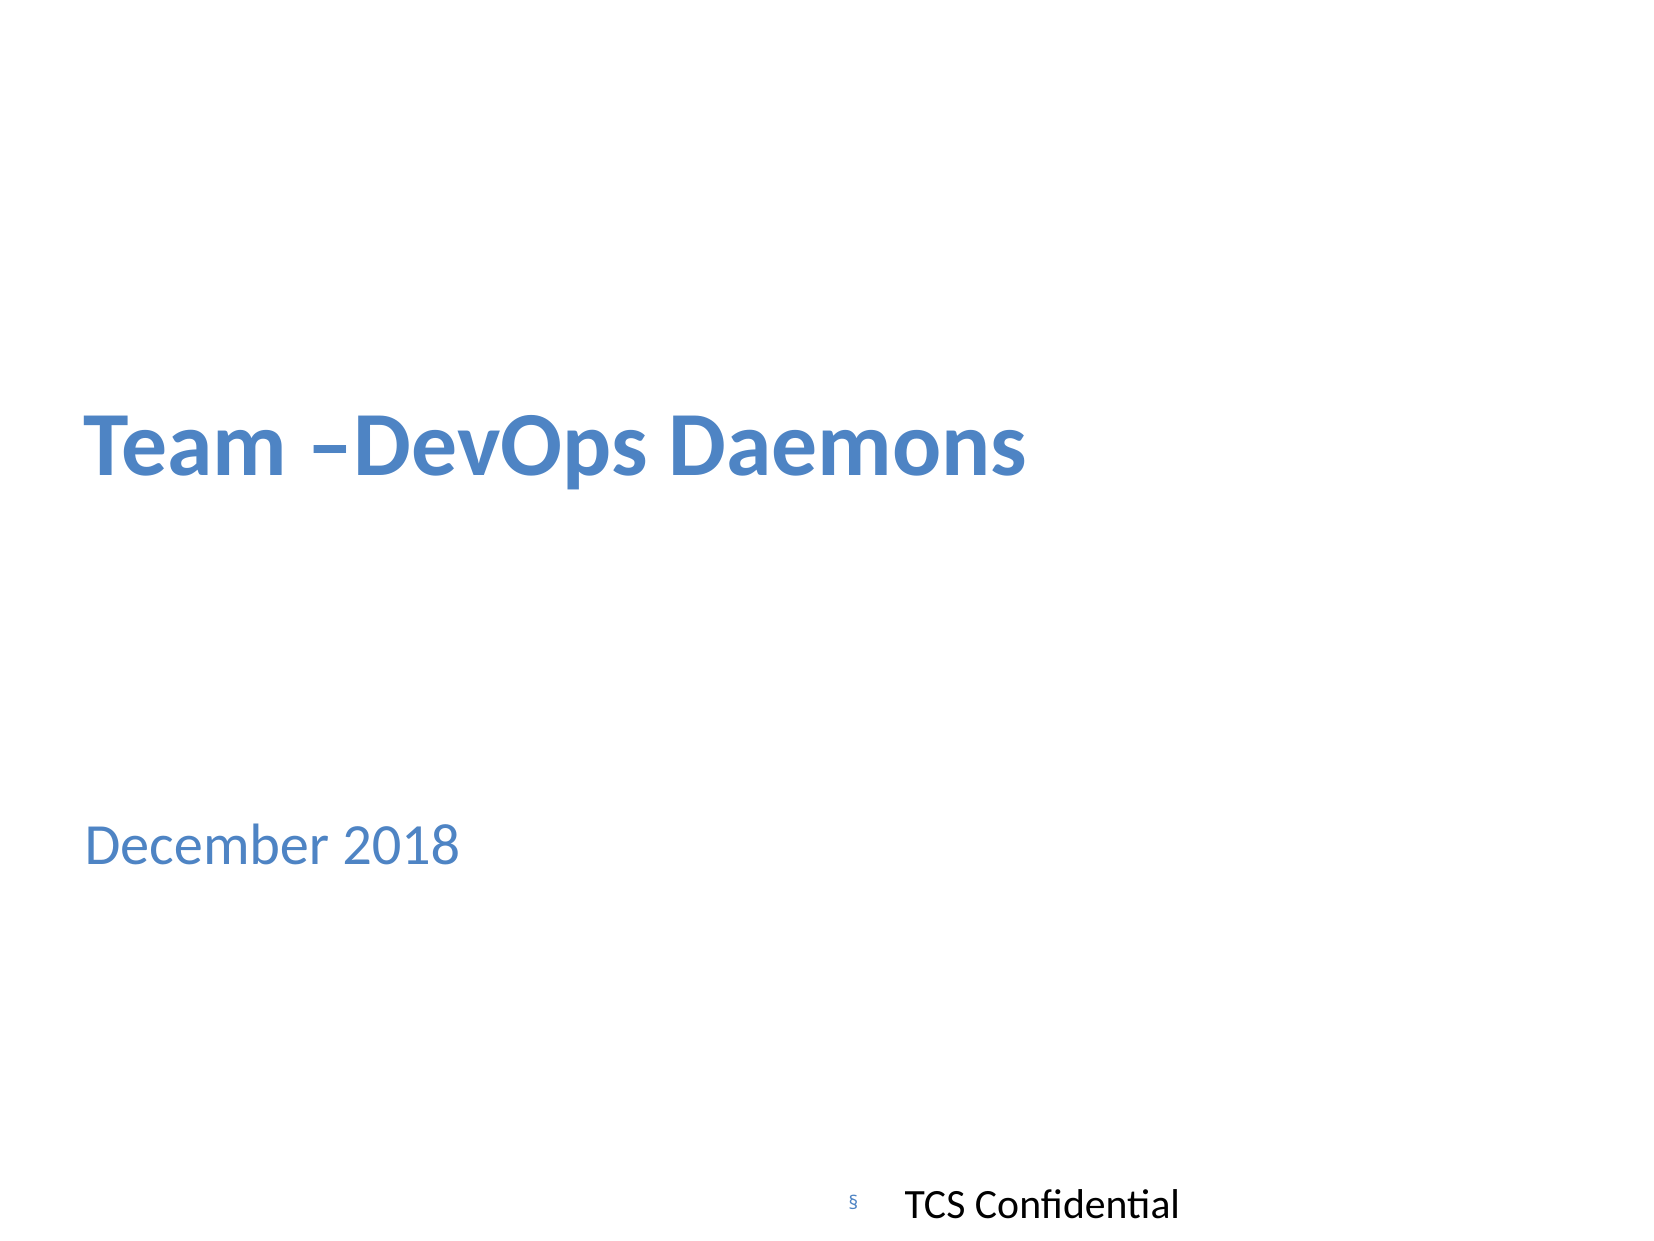

# Team –DevOps Daemons
December 2018
TCS Confidential